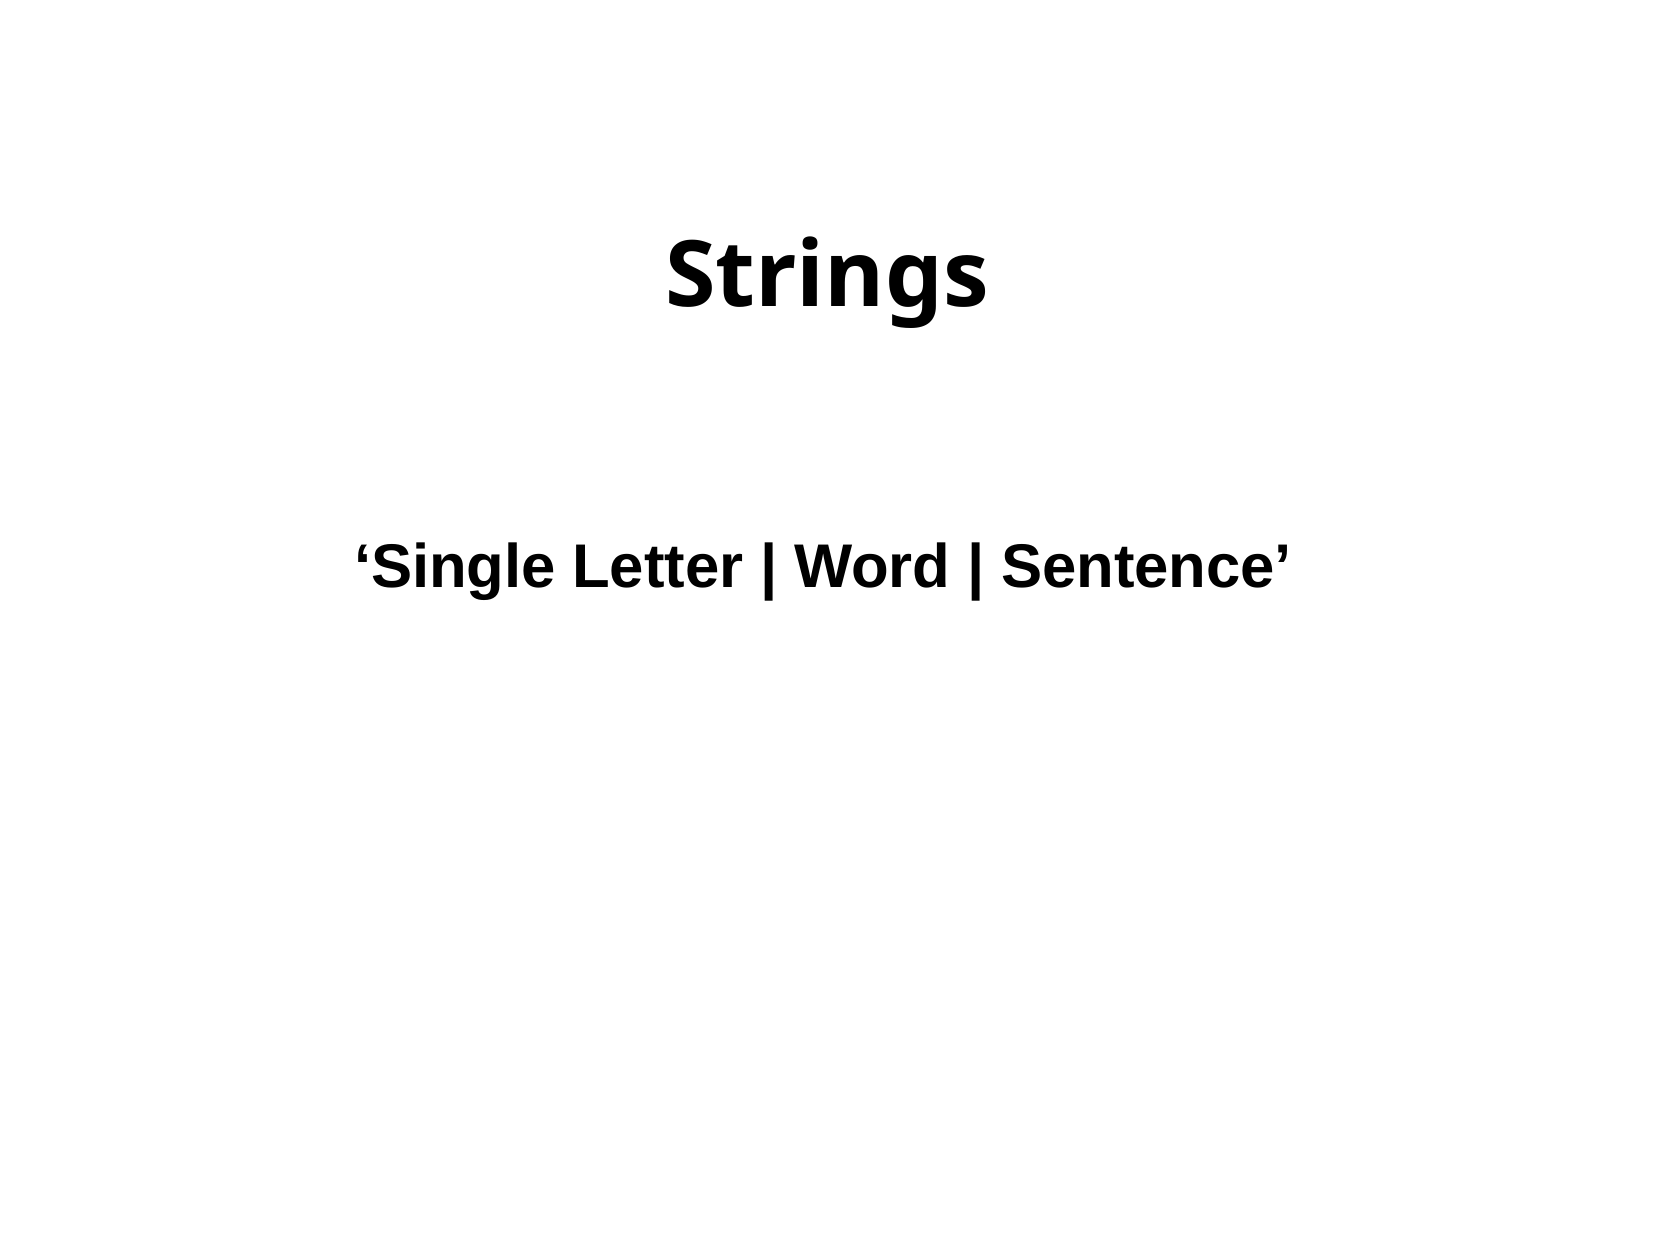

# Strings
‘Single Letter | Word | Sentence’